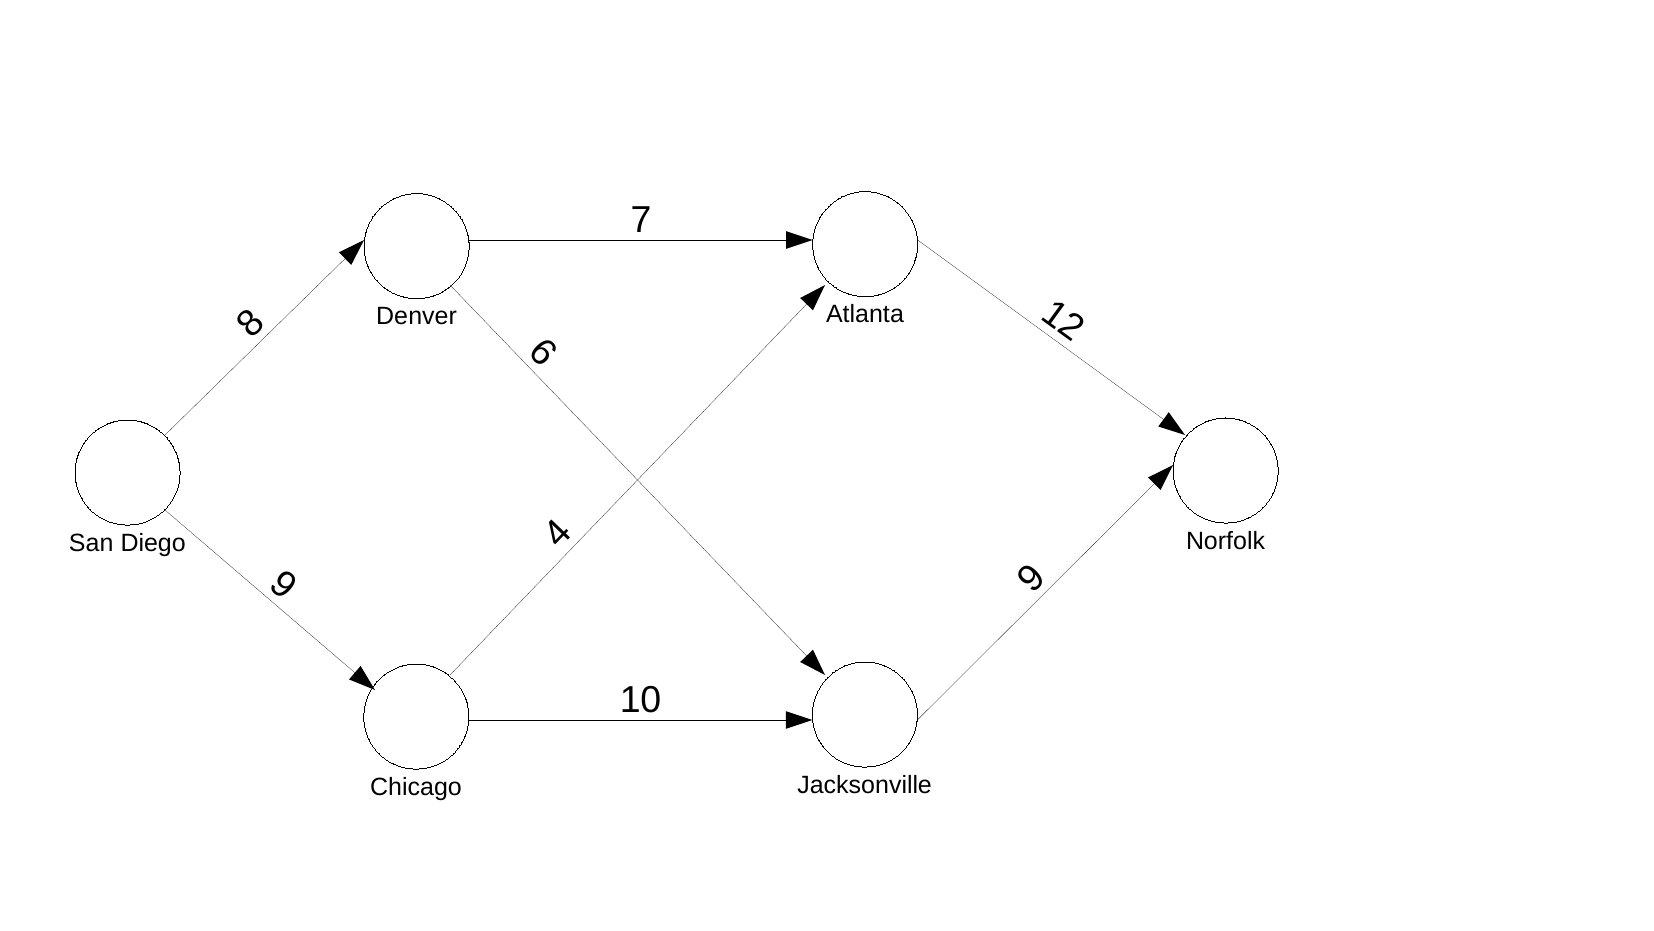

Atlanta
Denver
8
7
12
4
6
Norfolk
San Diego
9
9
Jacksonville
Chicago
10